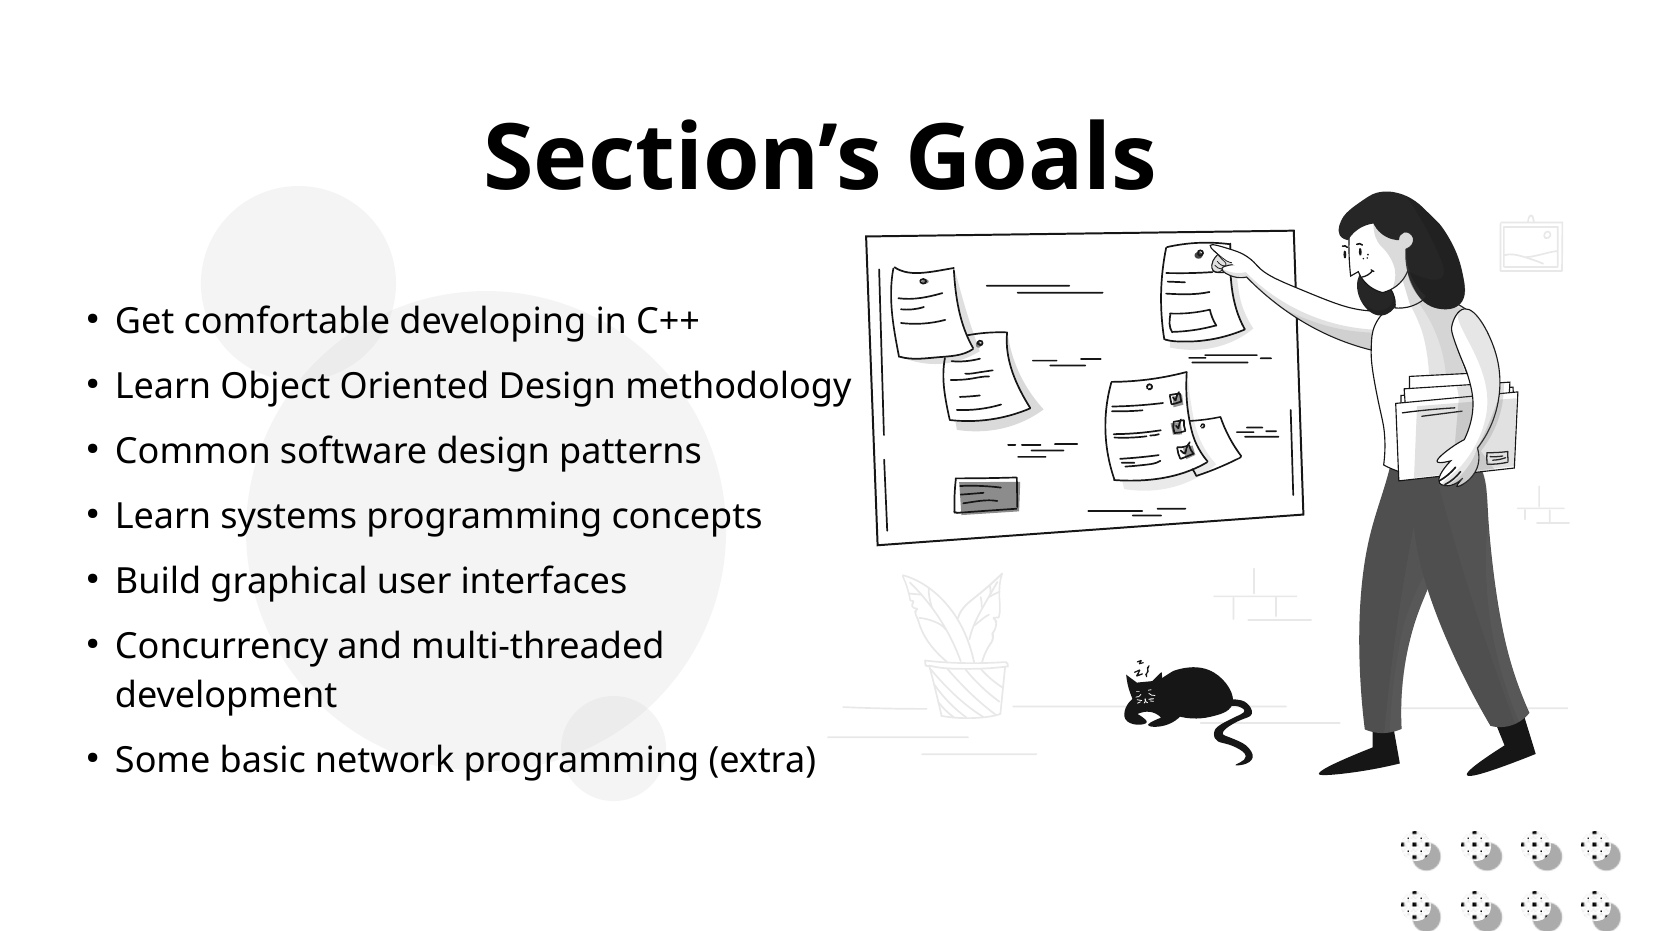

# Section’s Goals
Get comfortable developing in C++
Learn Object Oriented Design methodology
Common software design patterns
Learn systems programming concepts
Build graphical user interfaces
Concurrency and multi-threaded development
Some basic network programming (extra)